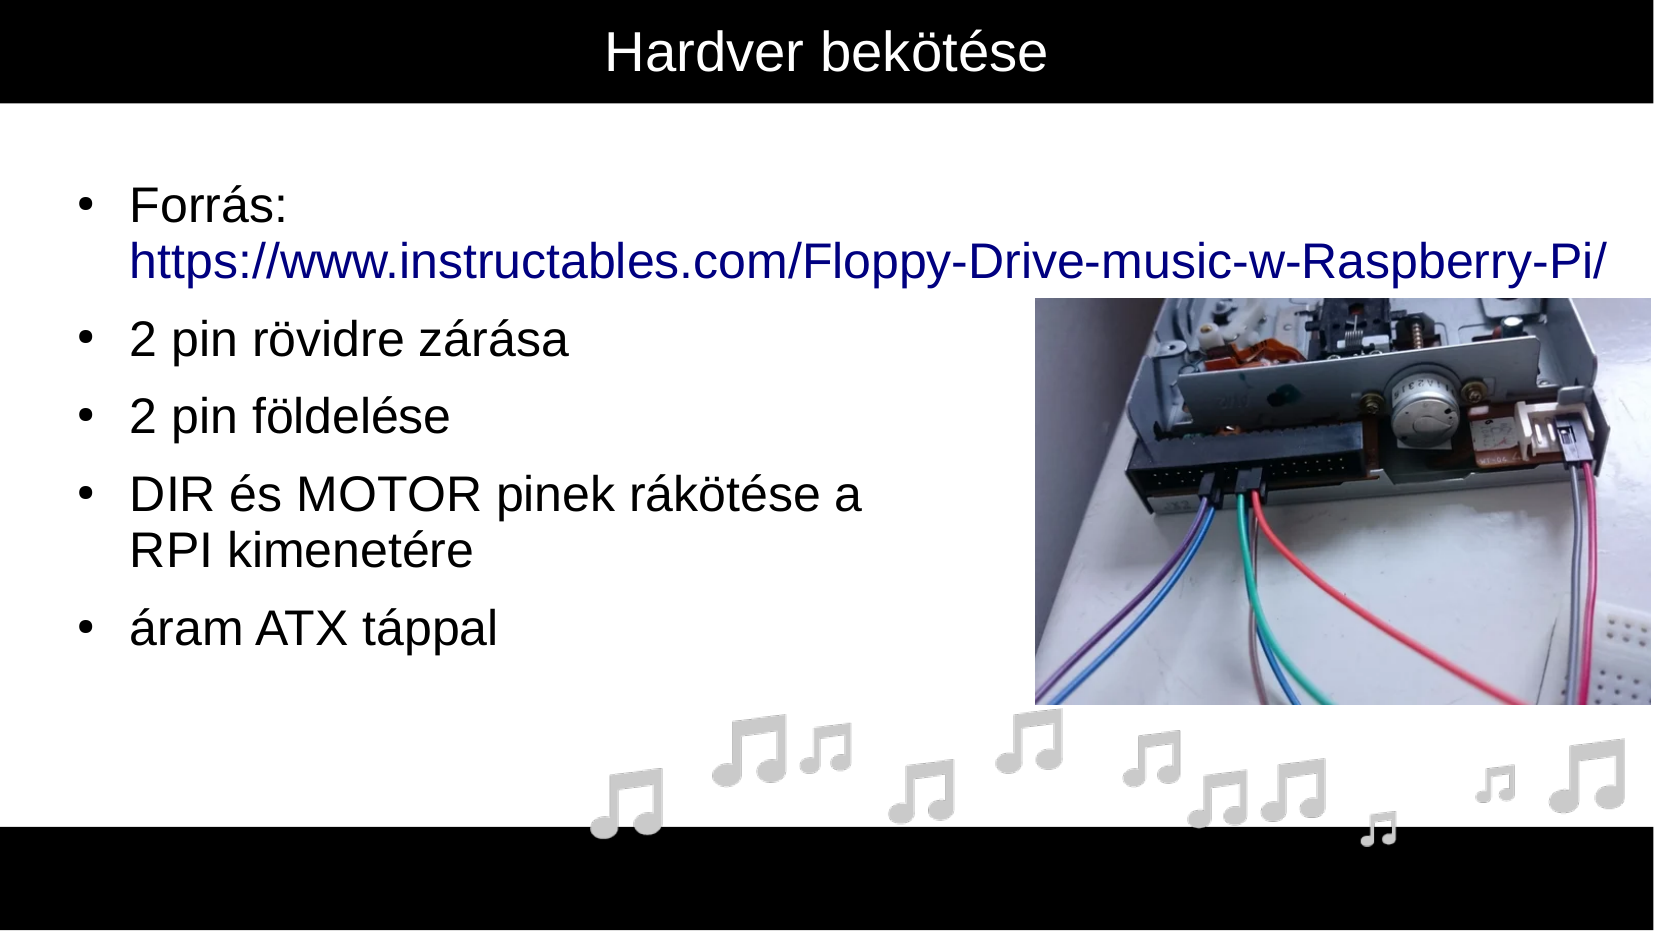

# Hardver bekötése
Forrás: https://www.instructables.com/Floppy-Drive-music-w-Raspberry-Pi/
2 pin rövidre zárása
2 pin földelése
DIR és MOTOR pinek rákötése a
RPI kimenetére
áram ATX táppal